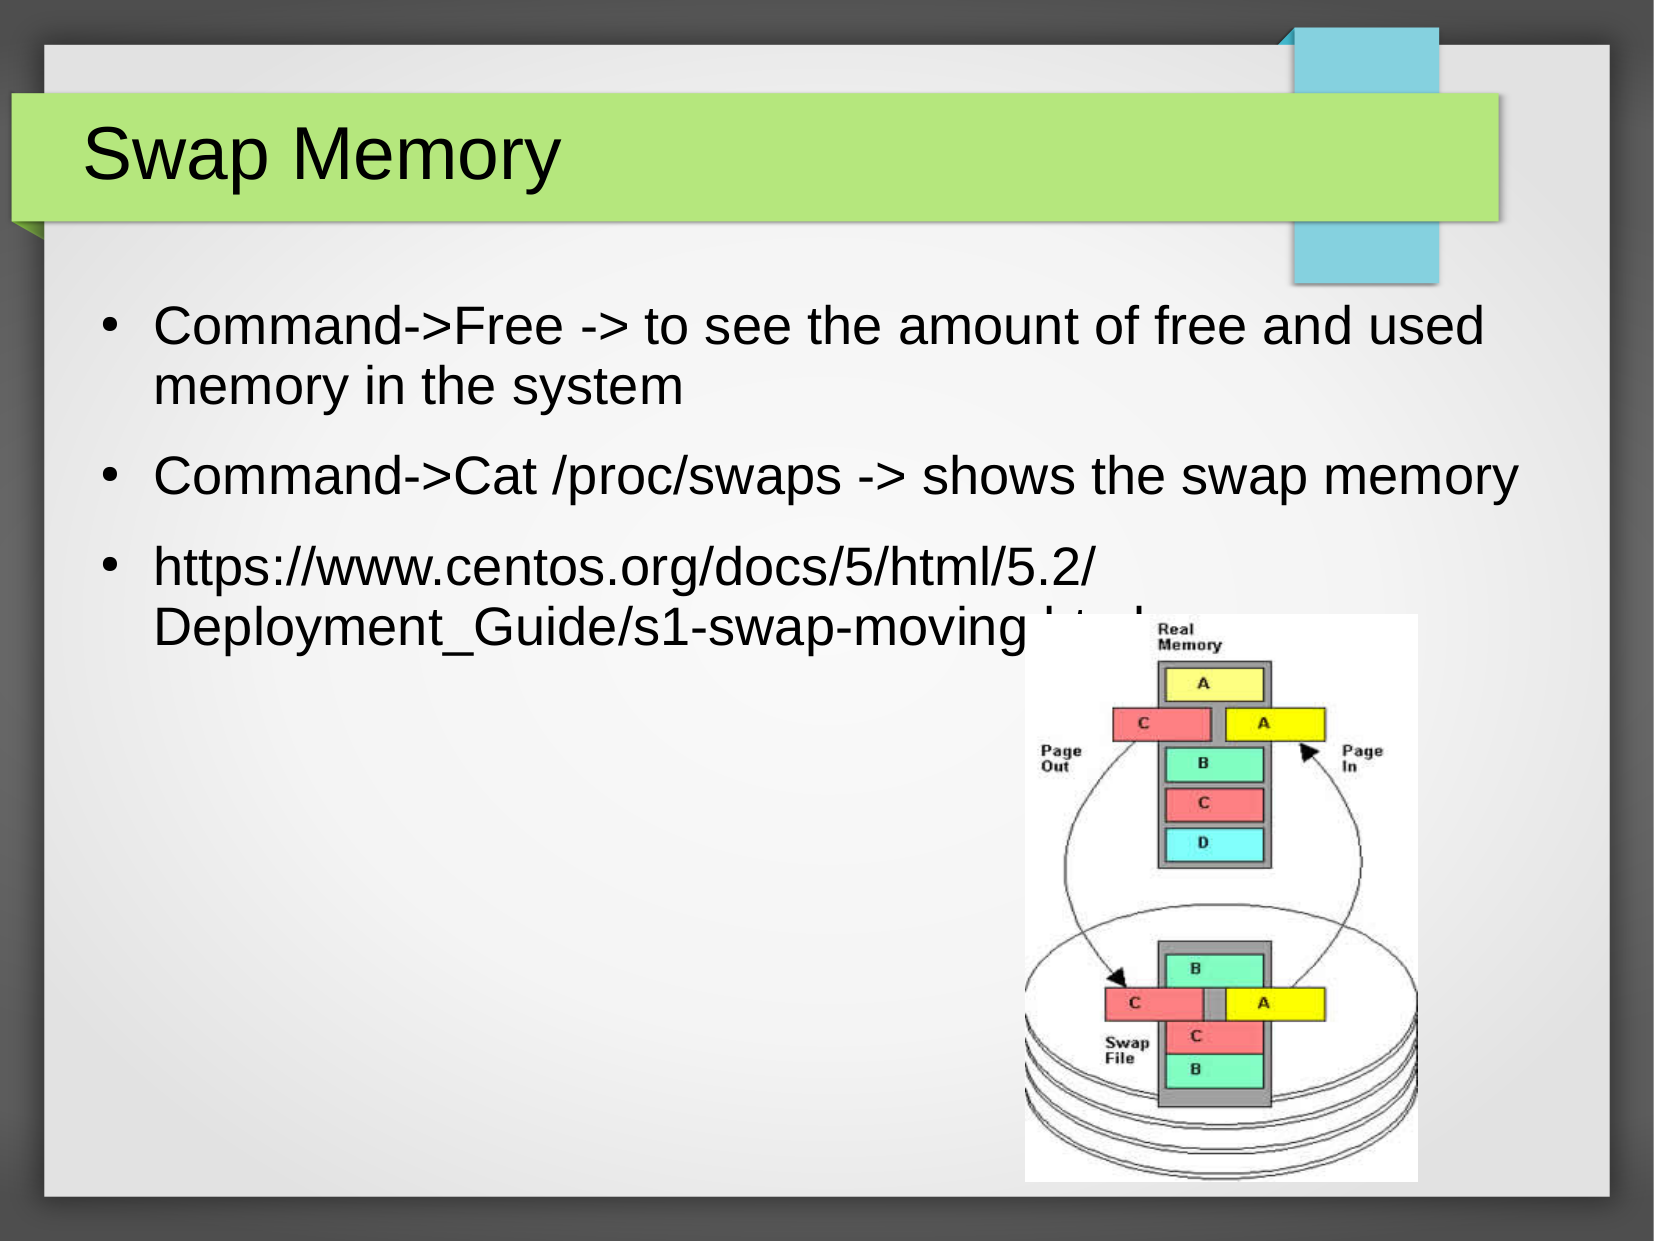

# Swap Memory
Command->Free -> to see the amount of free and used memory in the system
Command->Cat /proc/swaps -> shows the swap memory
https://www.centos.org/docs/5/html/5.2/Deployment_Guide/s1-swap-moving.html